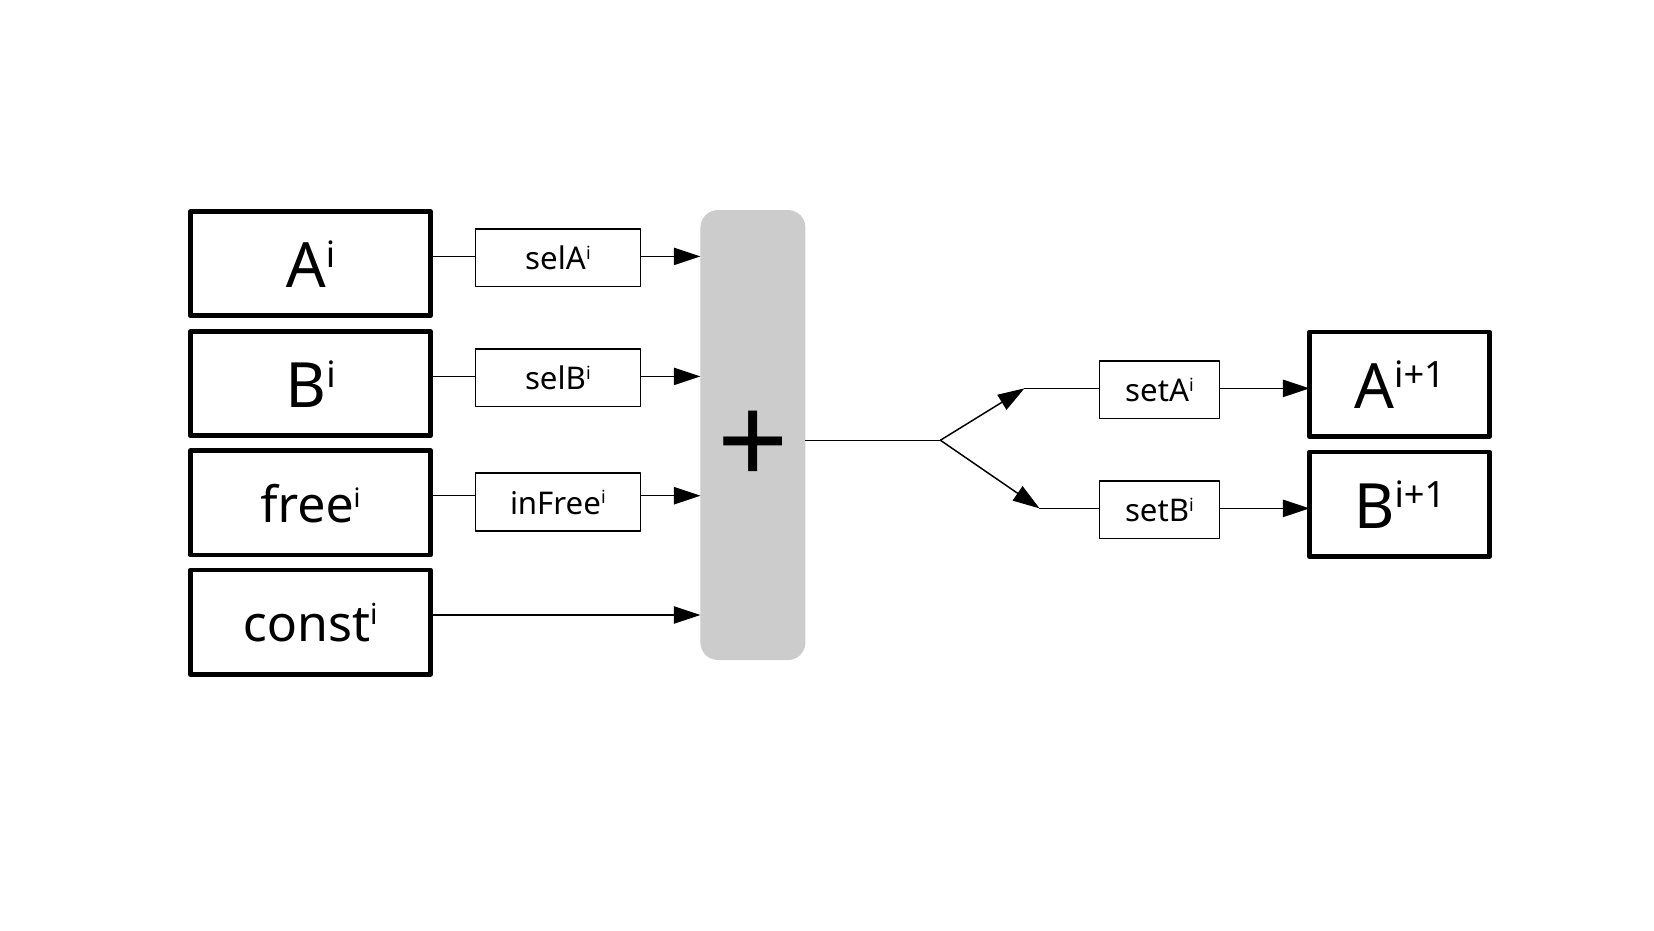

Ai
selAi
Bi
Ai+1
+
selBi
setAi
freei
Bi+1
inFreei
setBi
consti